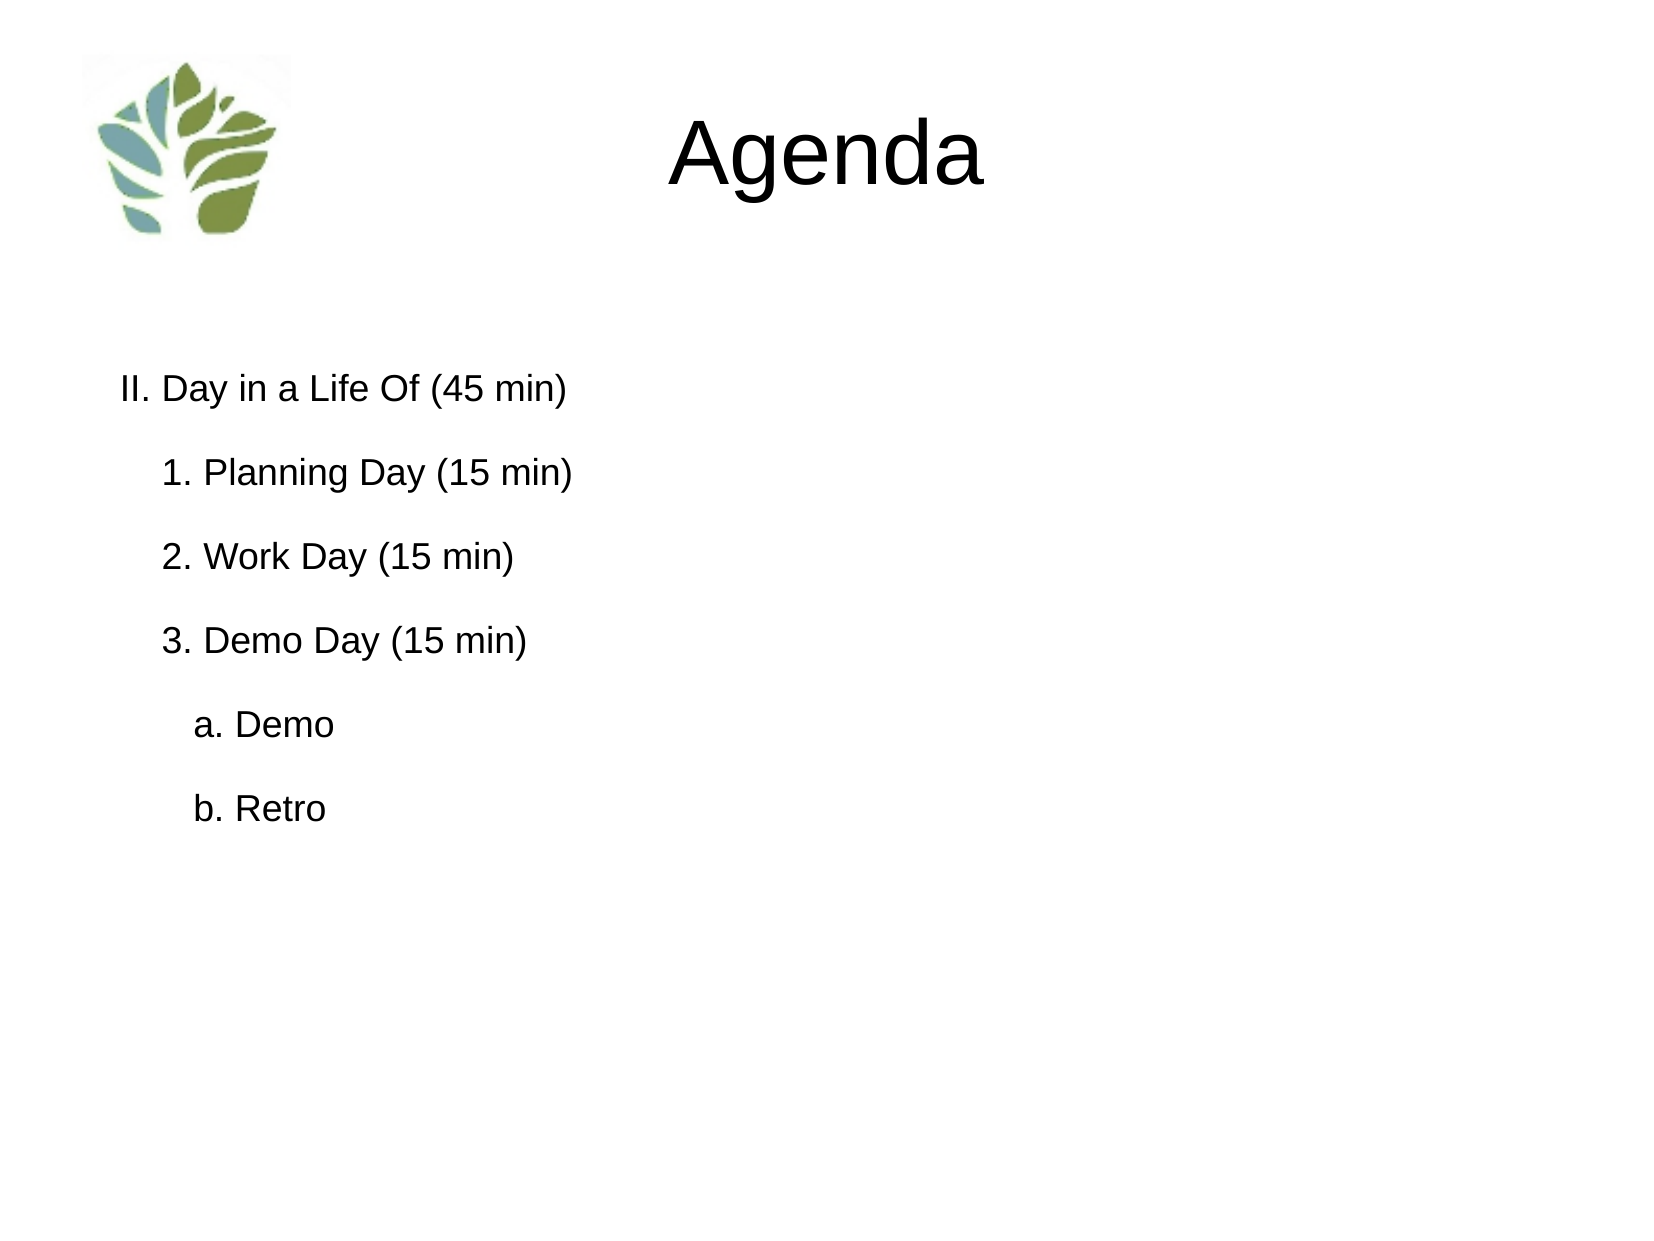

# Agenda
II. Day in a Life Of (45 min)
    1. Planning Day (15 min)
    2. Work Day (15 min)
    3. Demo Day (15 min)
       a. Demo
       b. Retro